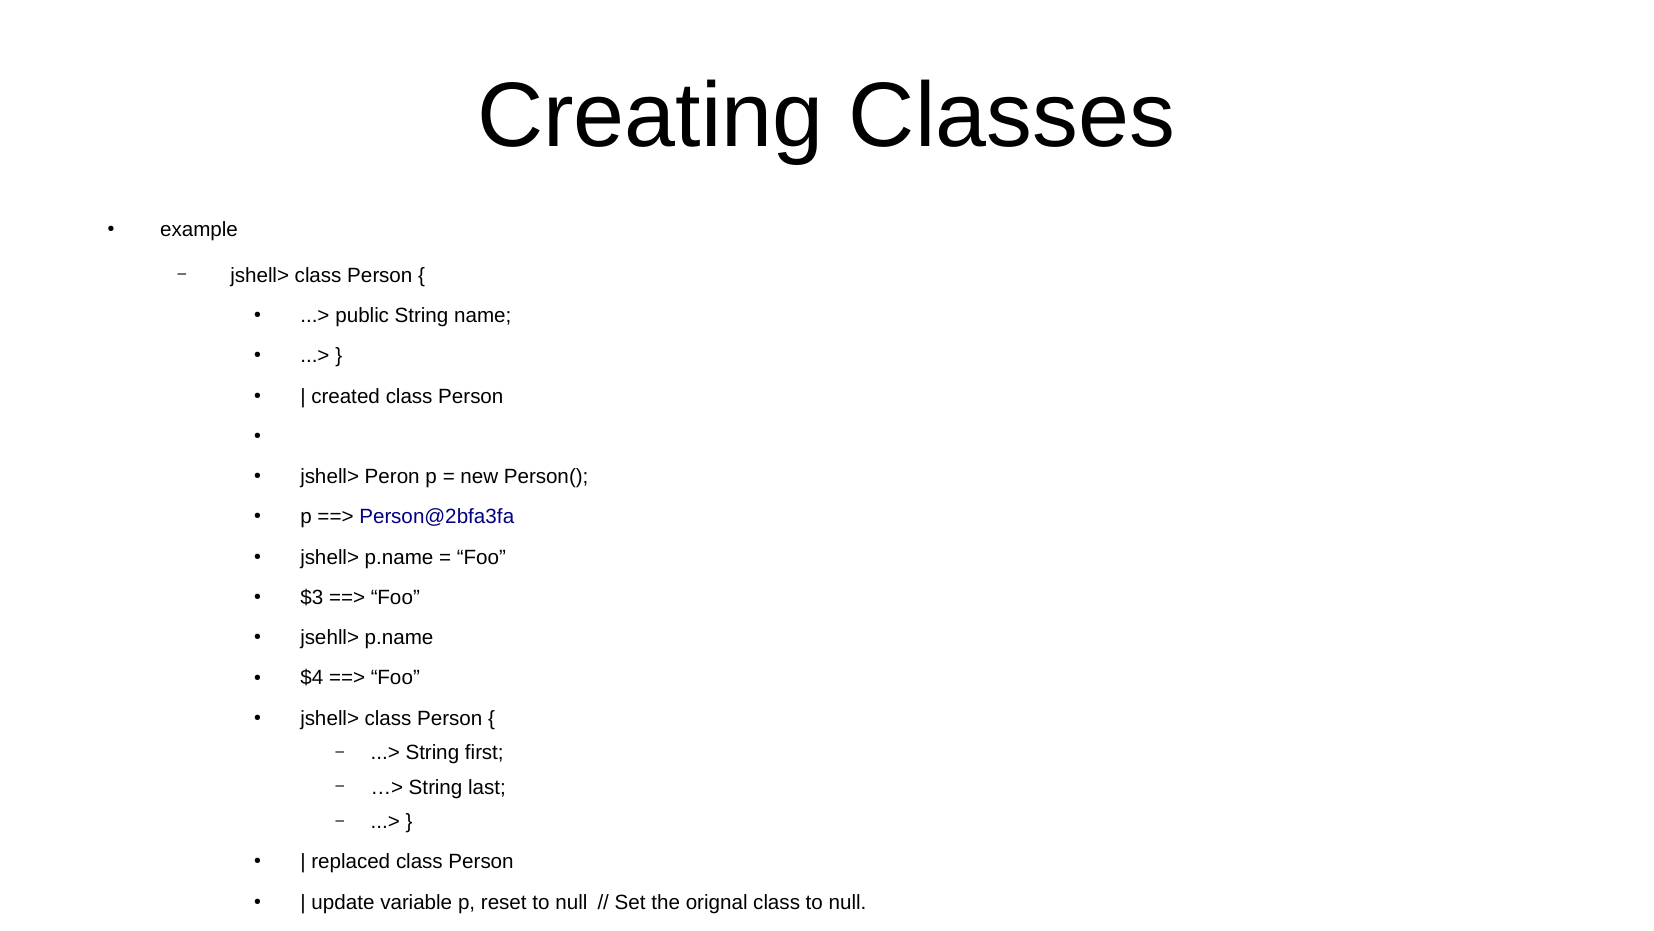

# Creating Classes
example
jshell> class Person {
...> public String name;
...> }
| created class Person
jshell> Peron p = new Person();
p ==> Person@2bfa3fa
jshell> p.name = “Foo”
$3 ==> “Foo”
jsehll> p.name
$4 ==> “Foo”
jshell> class Person {
...> String first;
…> String last;
...> }
| replaced class Person
| update variable p, reset to null				// Set the orignal class to null.